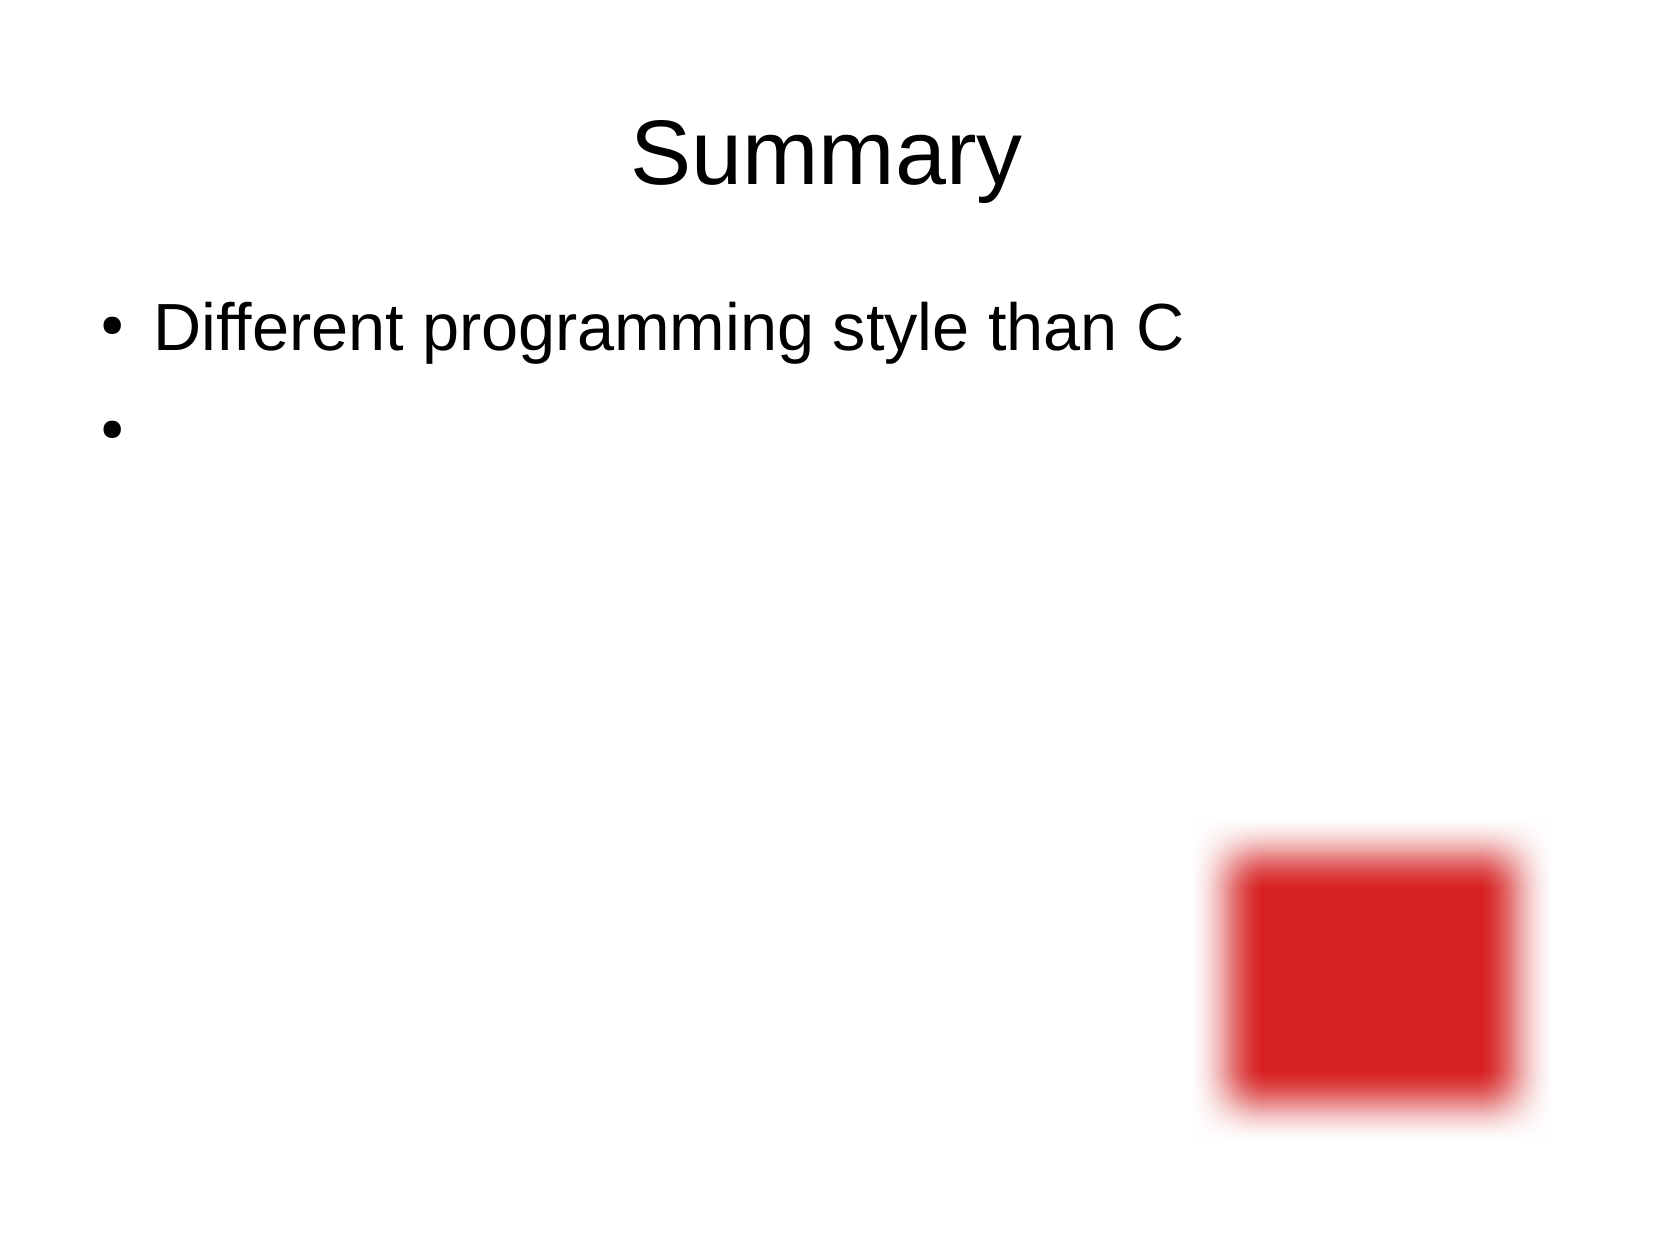

# Summary
Different programming style than C